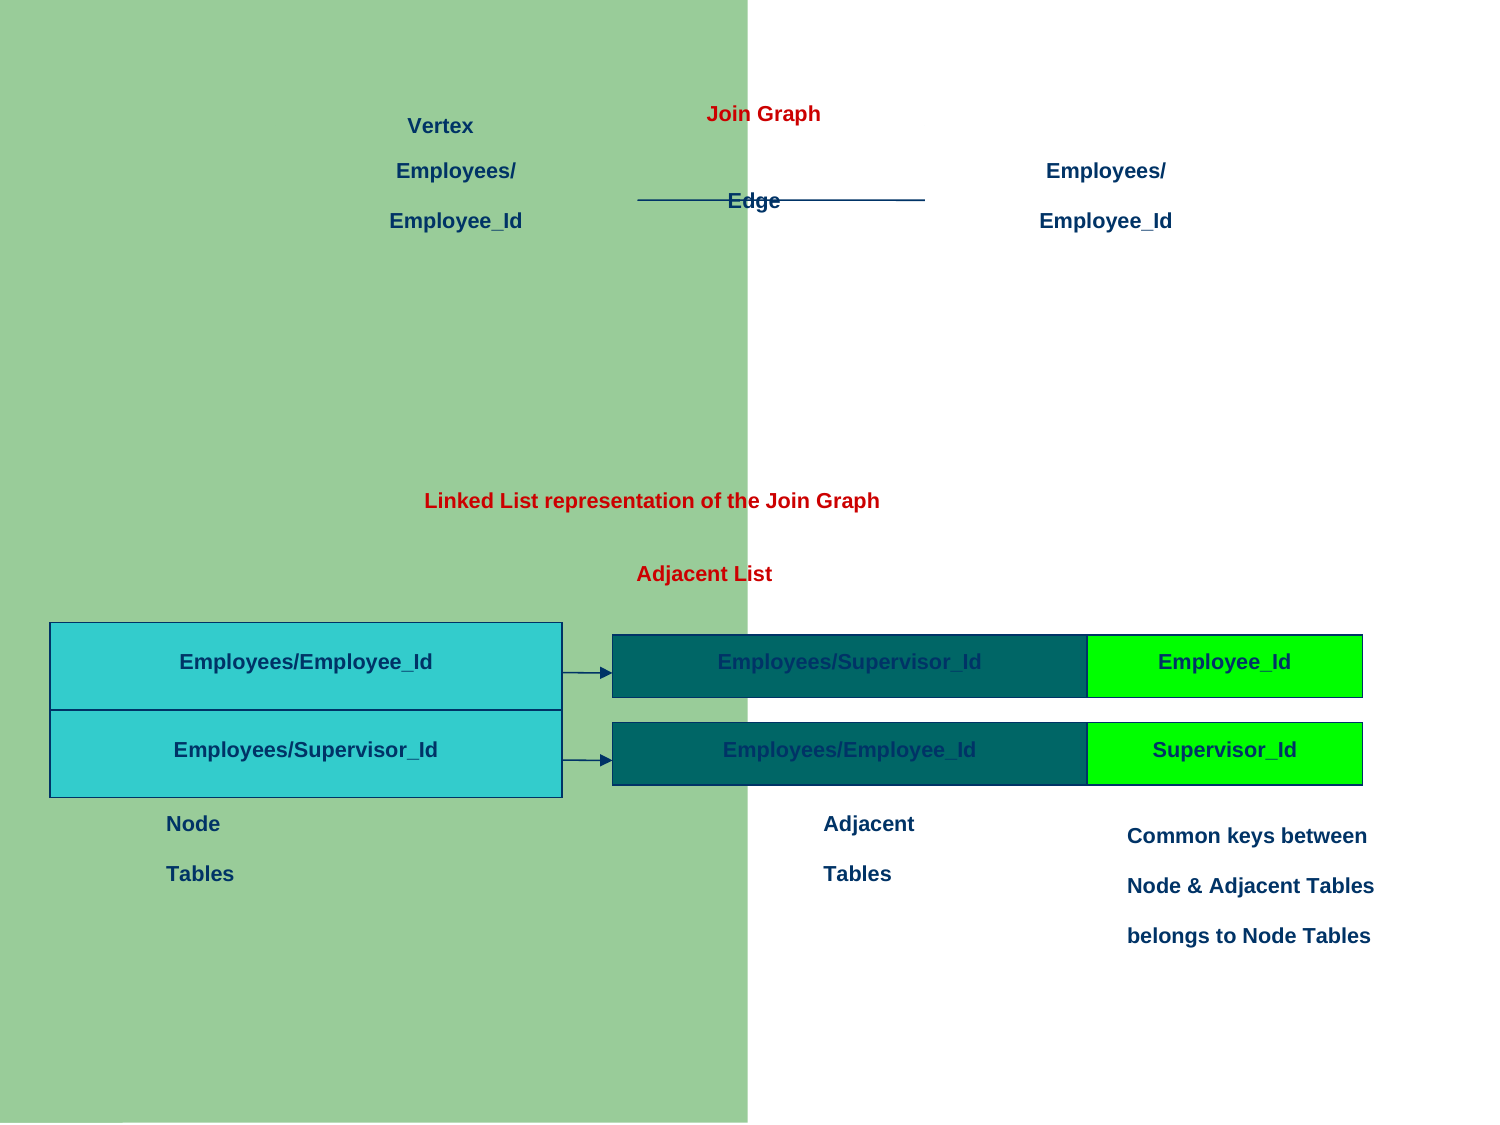

Join Graph
Vertex
Employees/
Employee_Id
Employees/
Employee_Id
Edge
Linked List representation of the Join Graph
Adjacent List
Employees/Employee_Id
Employees/Supervisor_Id
Employee_Id
Employees/Supervisor_Id
Employees/Employee_Id
Supervisor_Id
Node
Tables
Adjacent
Tables
Common keys between
Node & Adjacent Tables
belongs to Node Tables